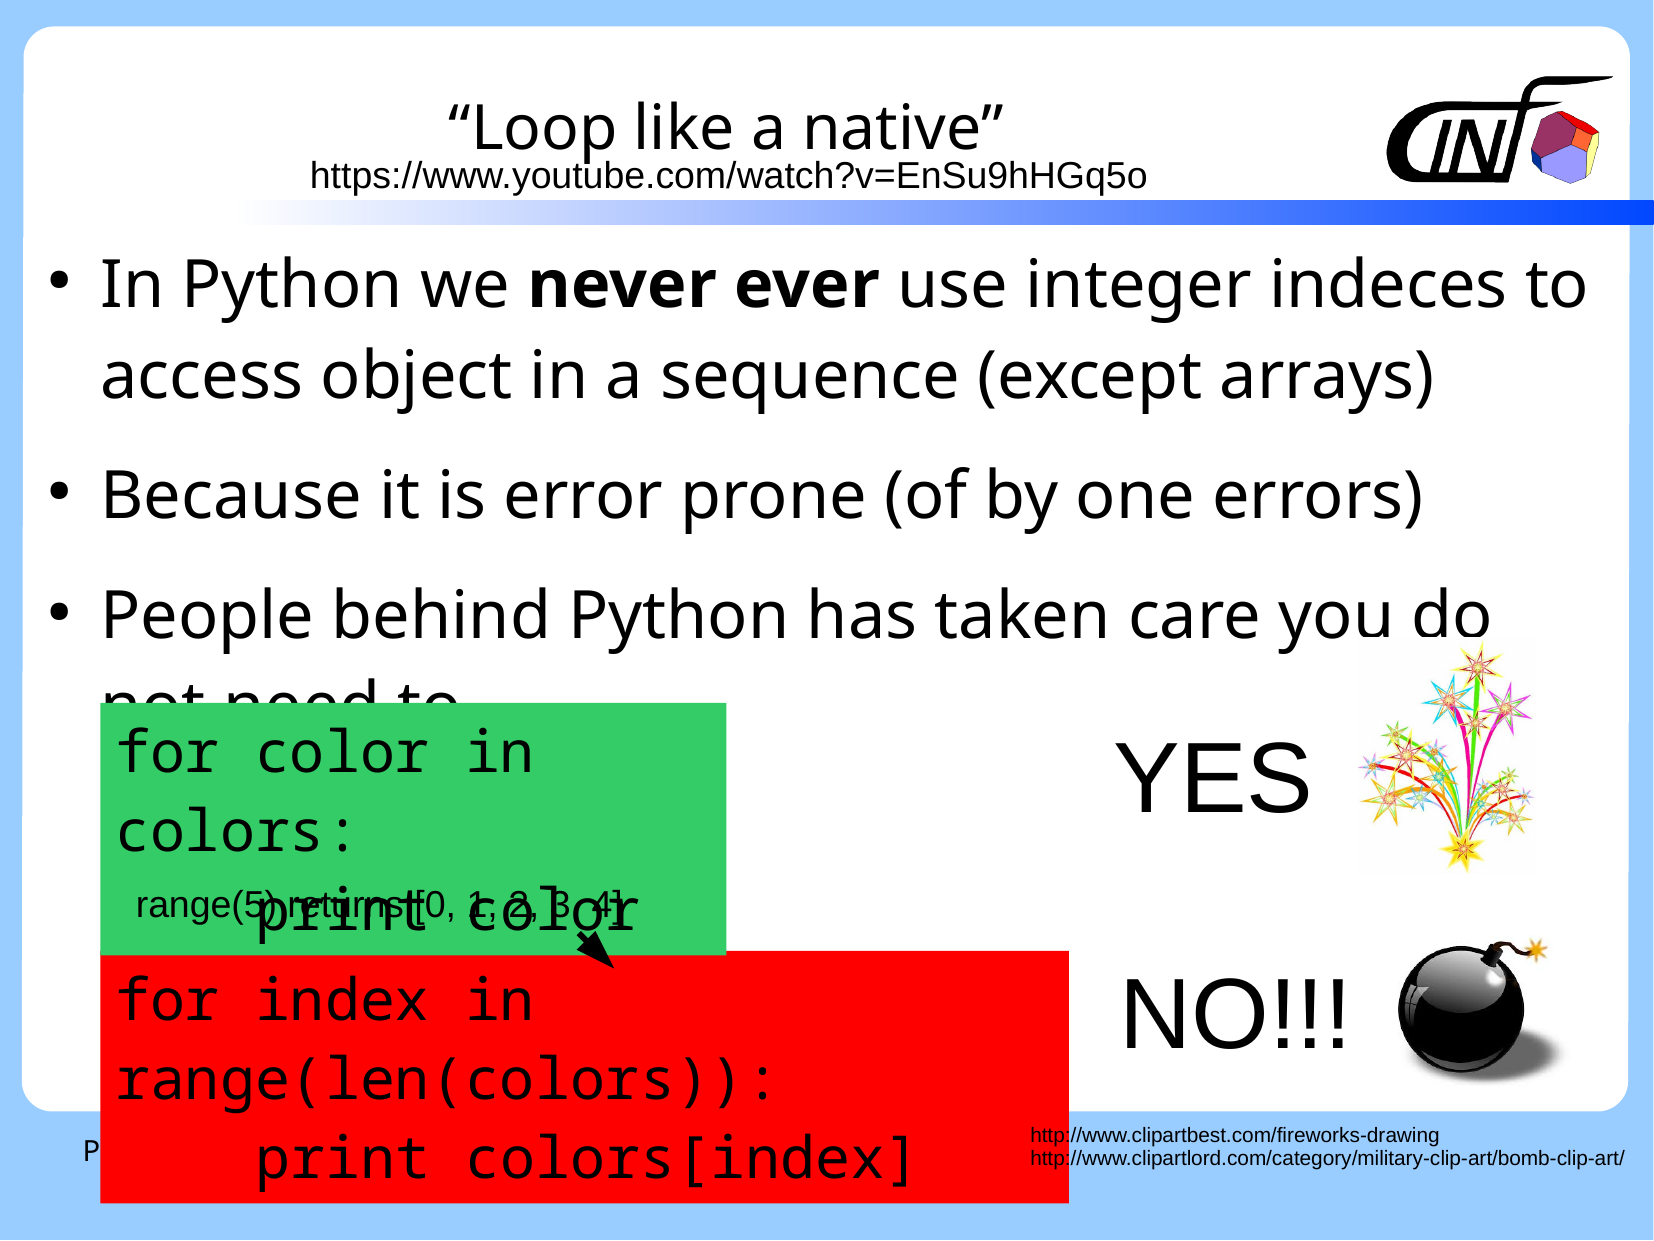

# “Loop like a native”
https://www.youtube.com/watch?v=EnSu9hHGq5o
In Python we never ever use integer indeces to access object in a sequence (except arrays)
Because it is error prone (of by one errors)
People behind Python has taken care you do not need to
for color in colors:
 print color
YES
range(5) returns [0, 1, 2, 3, 4]
NO!!!
for index in range(len(colors)):
 print colors[index]
http://www.clipartbest.com/fireworks-drawing
http://www.clipartlord.com/category/military-clip-art/bomb-clip-art/